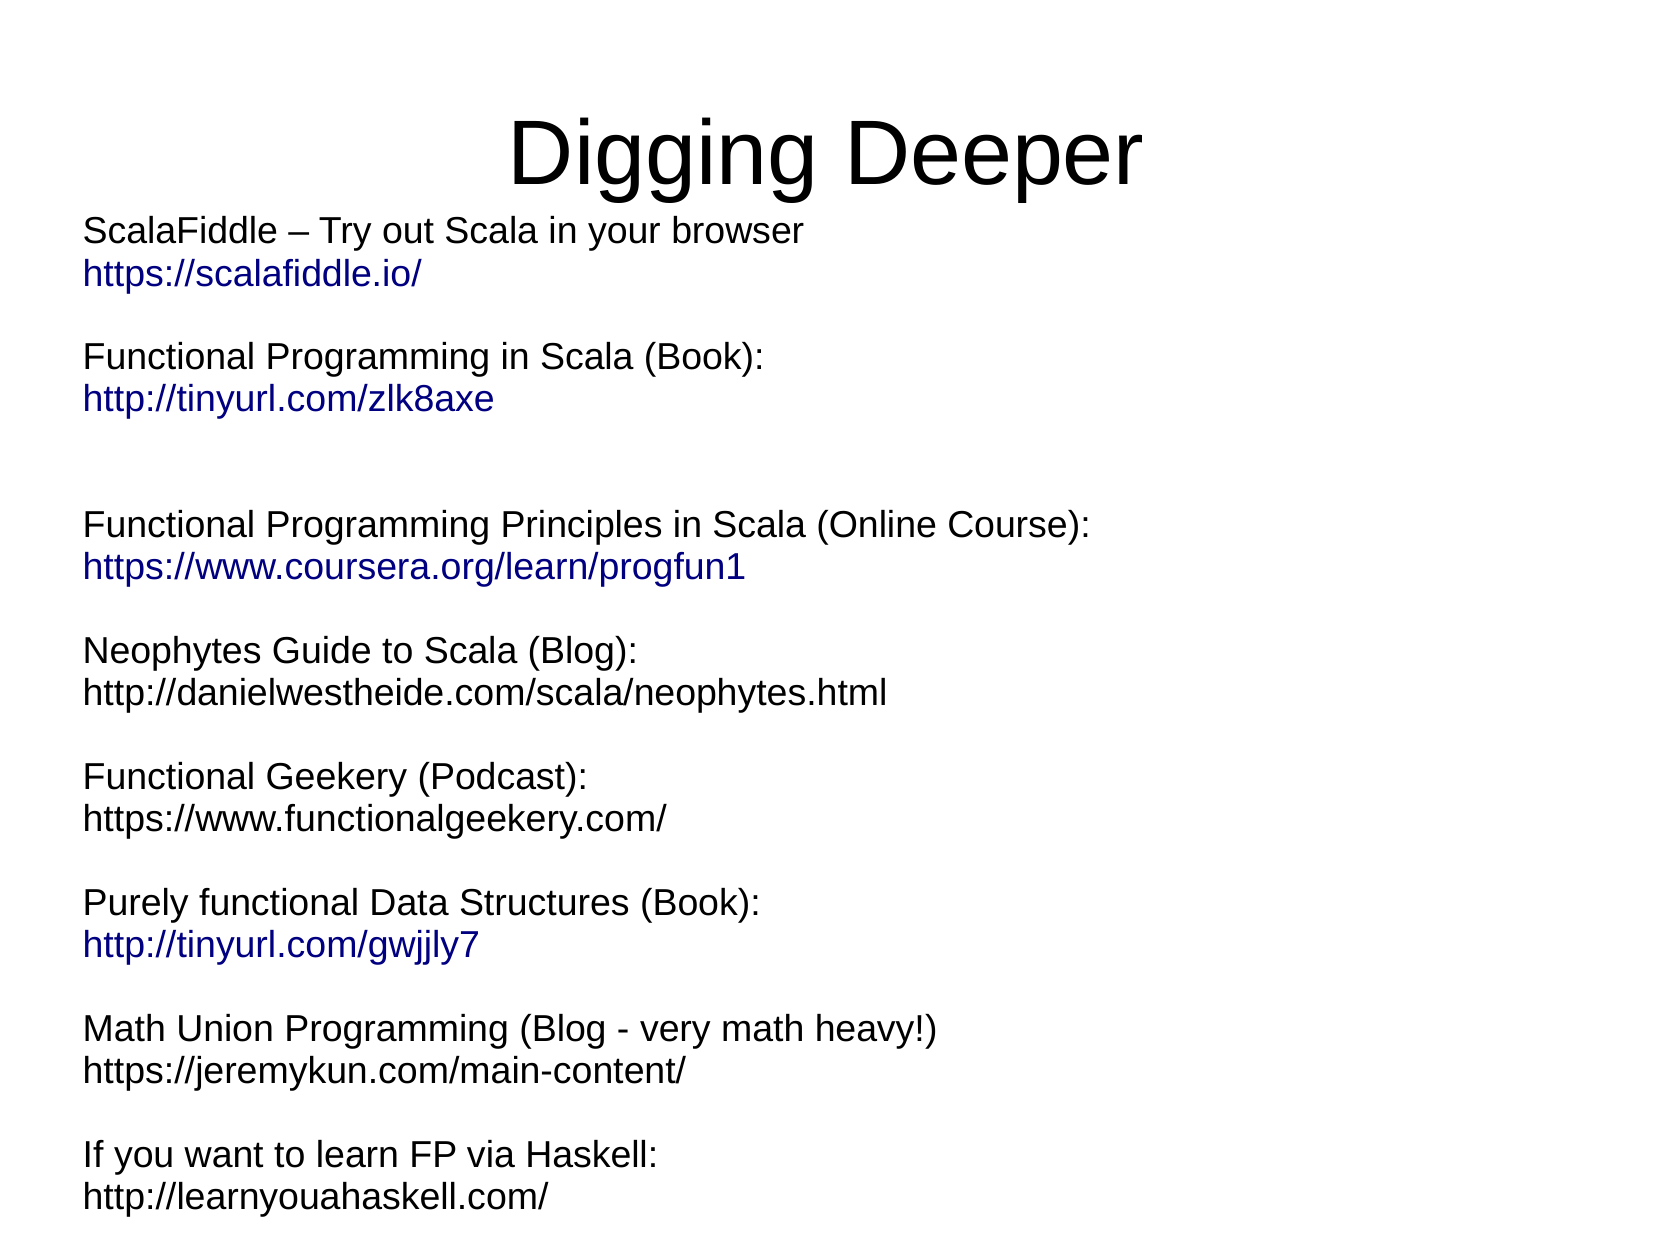

# Digging Deeper
ScalaFiddle – Try out Scala in your browser
https://scalafiddle.io/
Functional Programming in Scala (Book):
http://tinyurl.com/zlk8axe
Functional Programming Principles in Scala (Online Course):
https://www.coursera.org/learn/progfun1
Neophytes Guide to Scala (Blog):
http://danielwestheide.com/scala/neophytes.html
Functional Geekery (Podcast):
https://www.functionalgeekery.com/
Purely functional Data Structures (Book):
http://tinyurl.com/gwjjly7
Math Union Programming (Blog - very math heavy!)
https://jeremykun.com/main-content/
If you want to learn FP via Haskell:
http://learnyouahaskell.com/